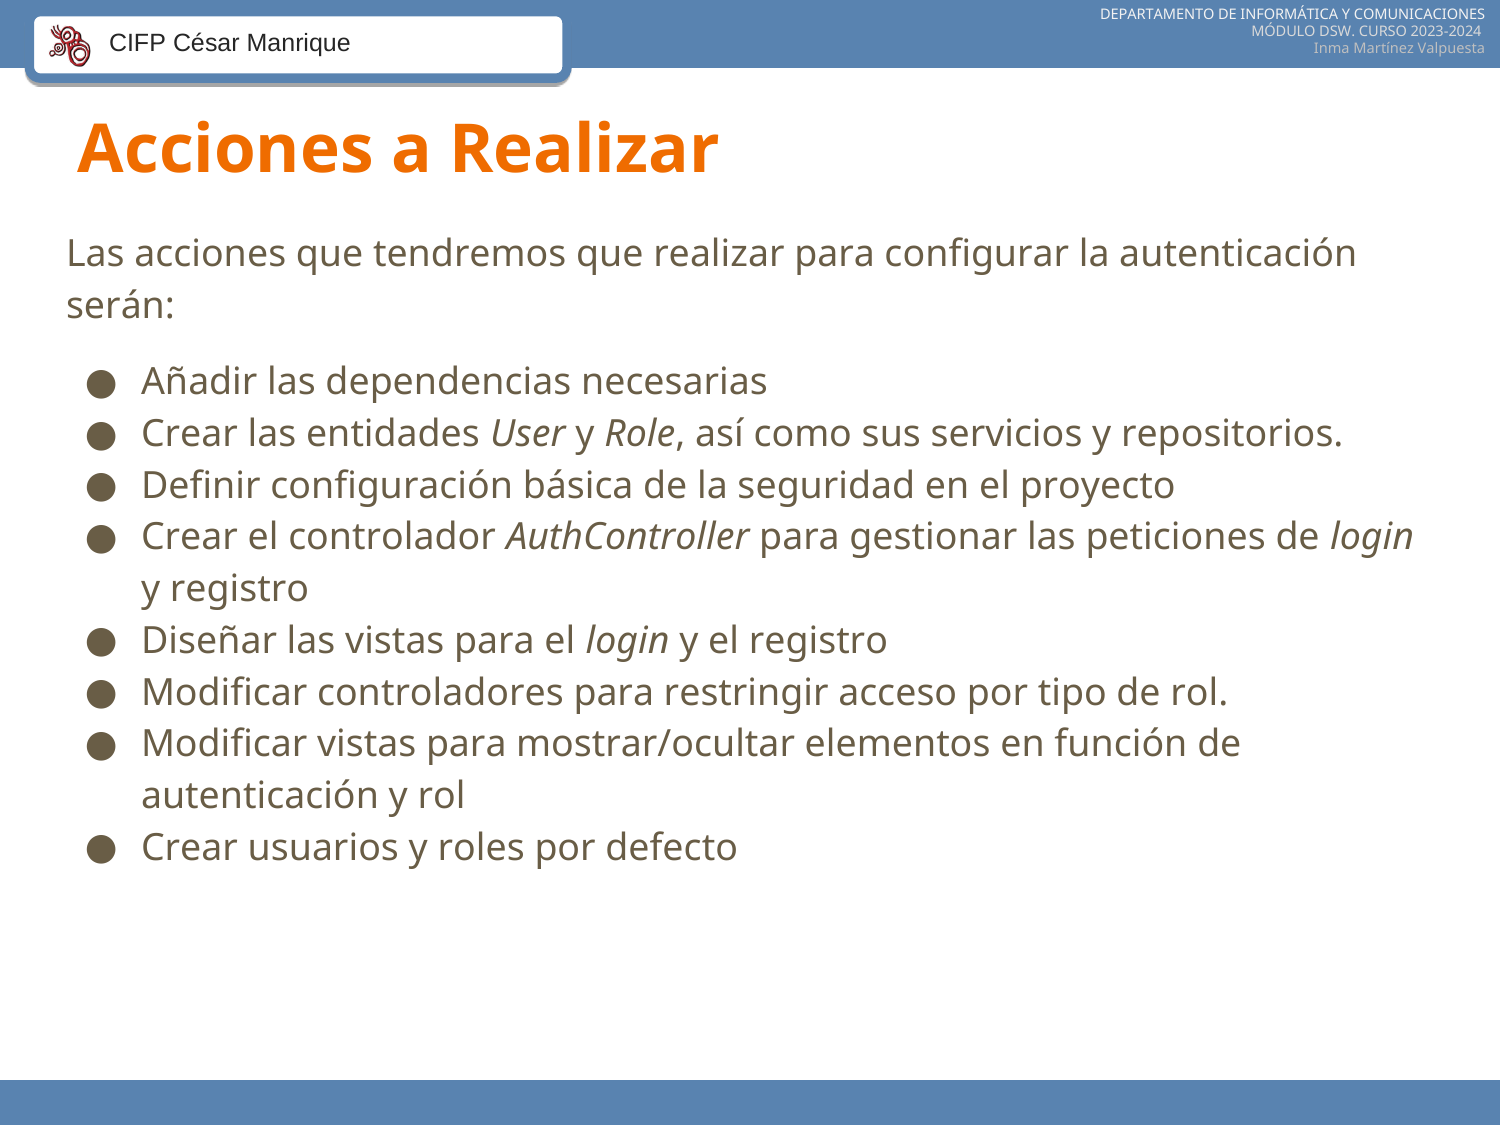

# Acciones a Realizar
Las acciones que tendremos que realizar para configurar la autenticación serán:
Añadir las dependencias necesarias
Crear las entidades User y Role, así como sus servicios y repositorios.
Definir configuración básica de la seguridad en el proyecto
Crear el controlador AuthController para gestionar las peticiones de login y registro
Diseñar las vistas para el login y el registro
Modificar controladores para restringir acceso por tipo de rol.
Modificar vistas para mostrar/ocultar elementos en función de autenticación y rol
Crear usuarios y roles por defecto